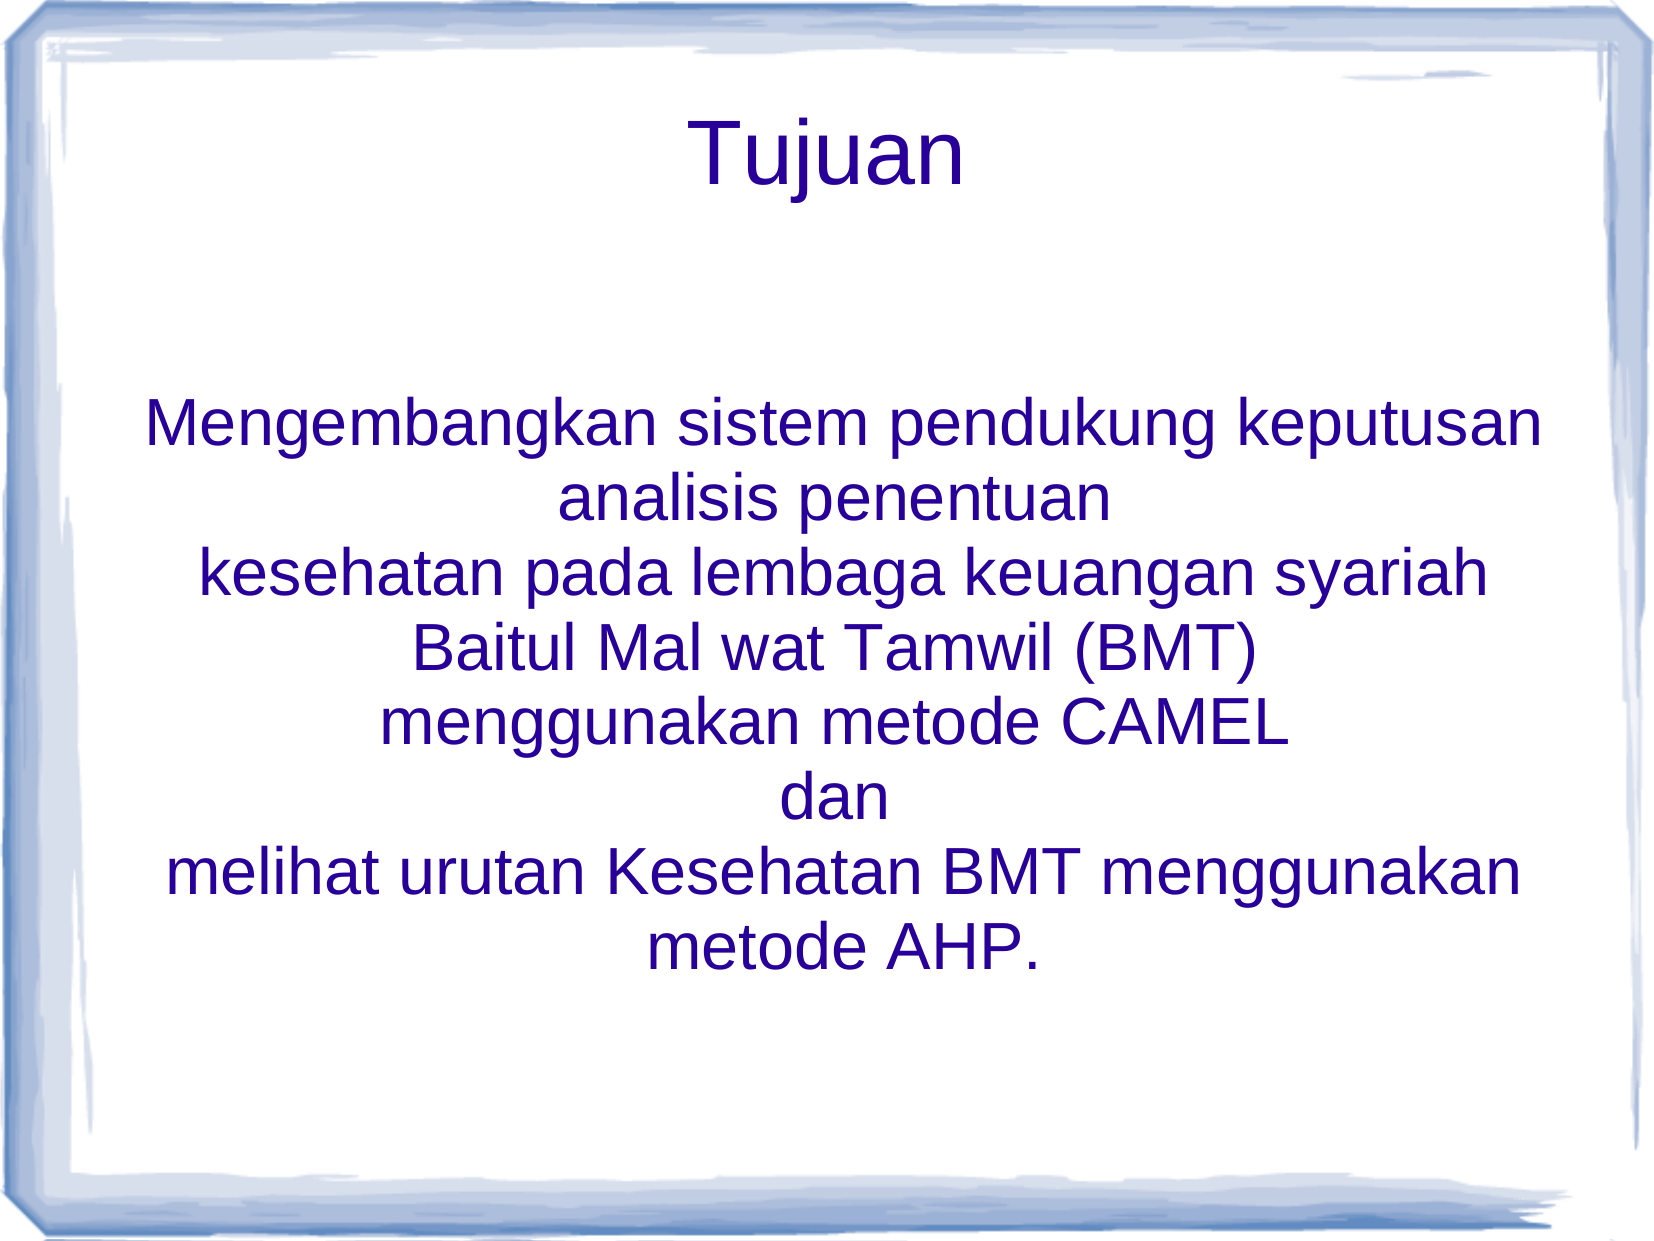

# Tujuan
Mengembangkan sistem pendukung keputusan analisis penentuan
kesehatan pada lembaga keuangan syariah Baitul Mal wat Tamwil (BMT)
menggunakan metode CAMEL
dan
melihat urutan Kesehatan BMT menggunakan metode AHP.